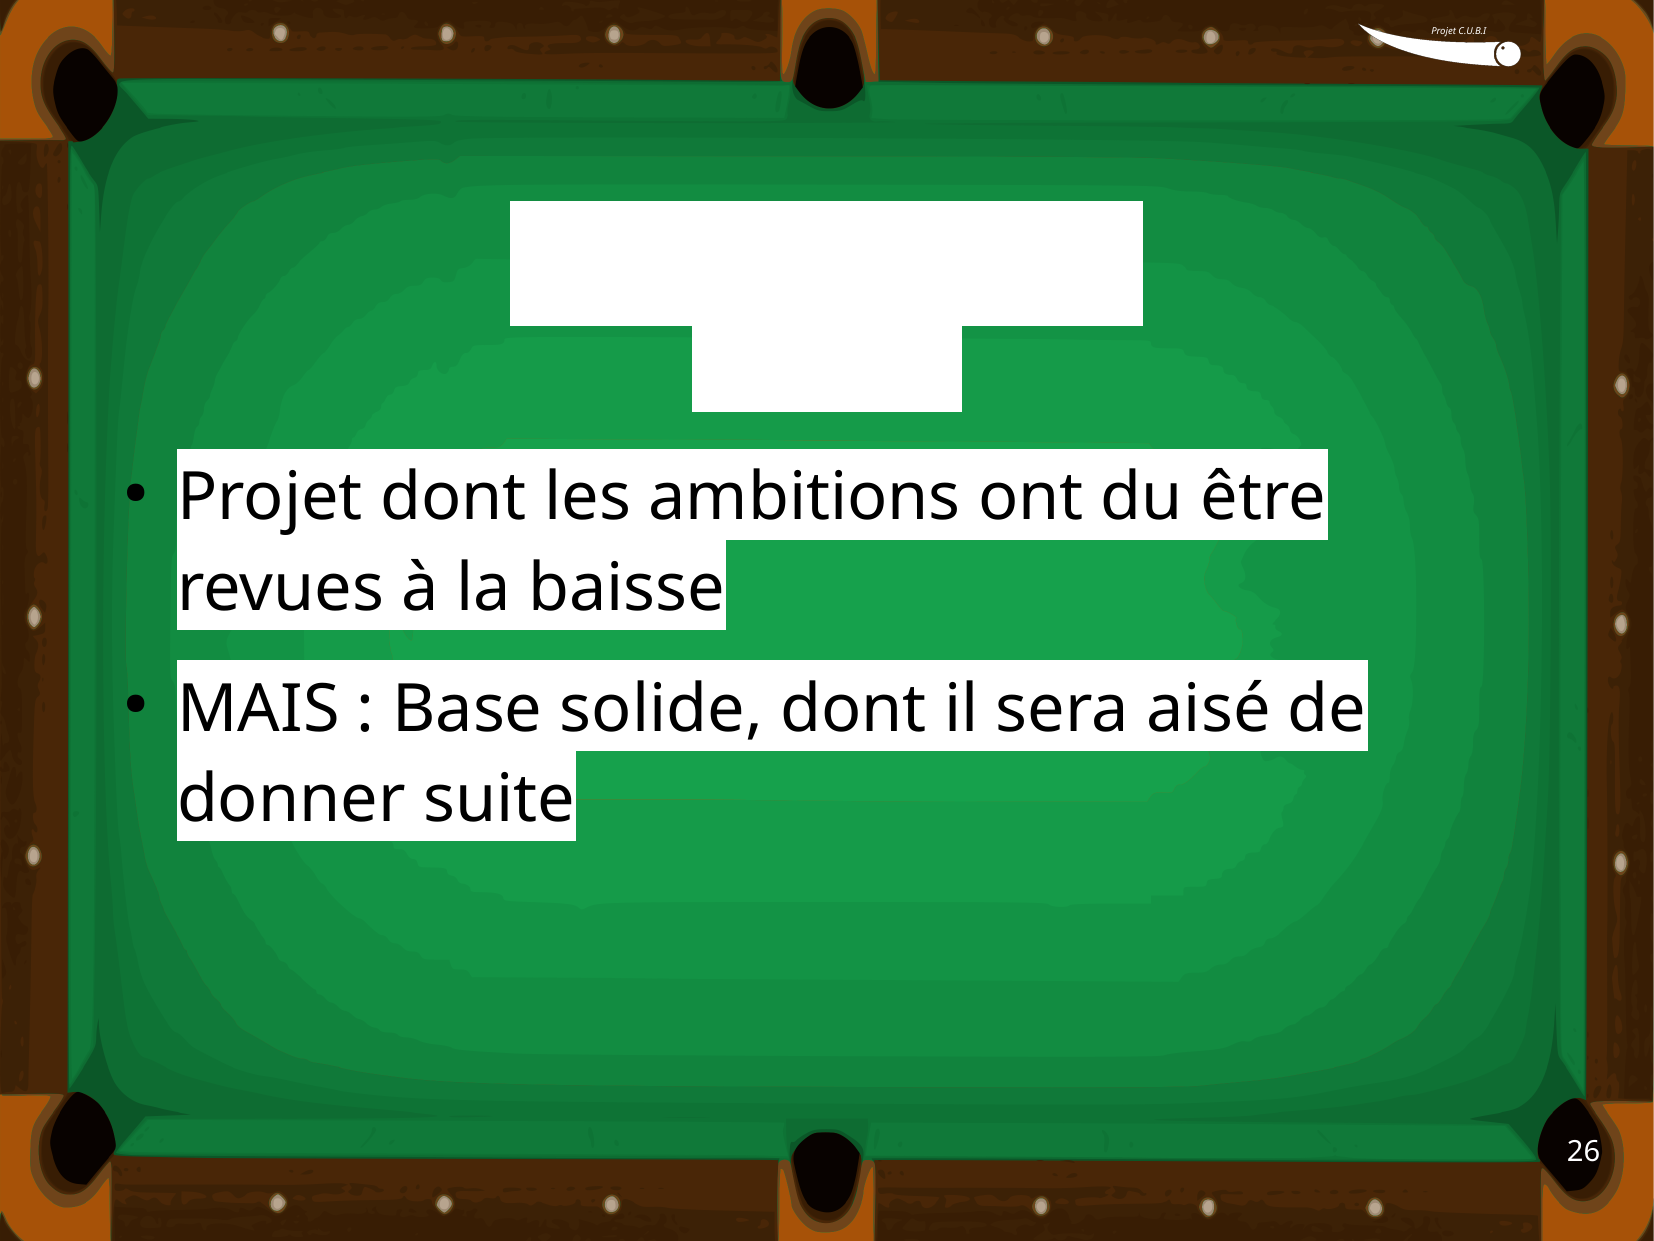

# Bilan du projet Le billard
Projet dont les ambitions ont du être revues à la baisse
MAIS : Base solide, dont il sera aisé de donner suite
26